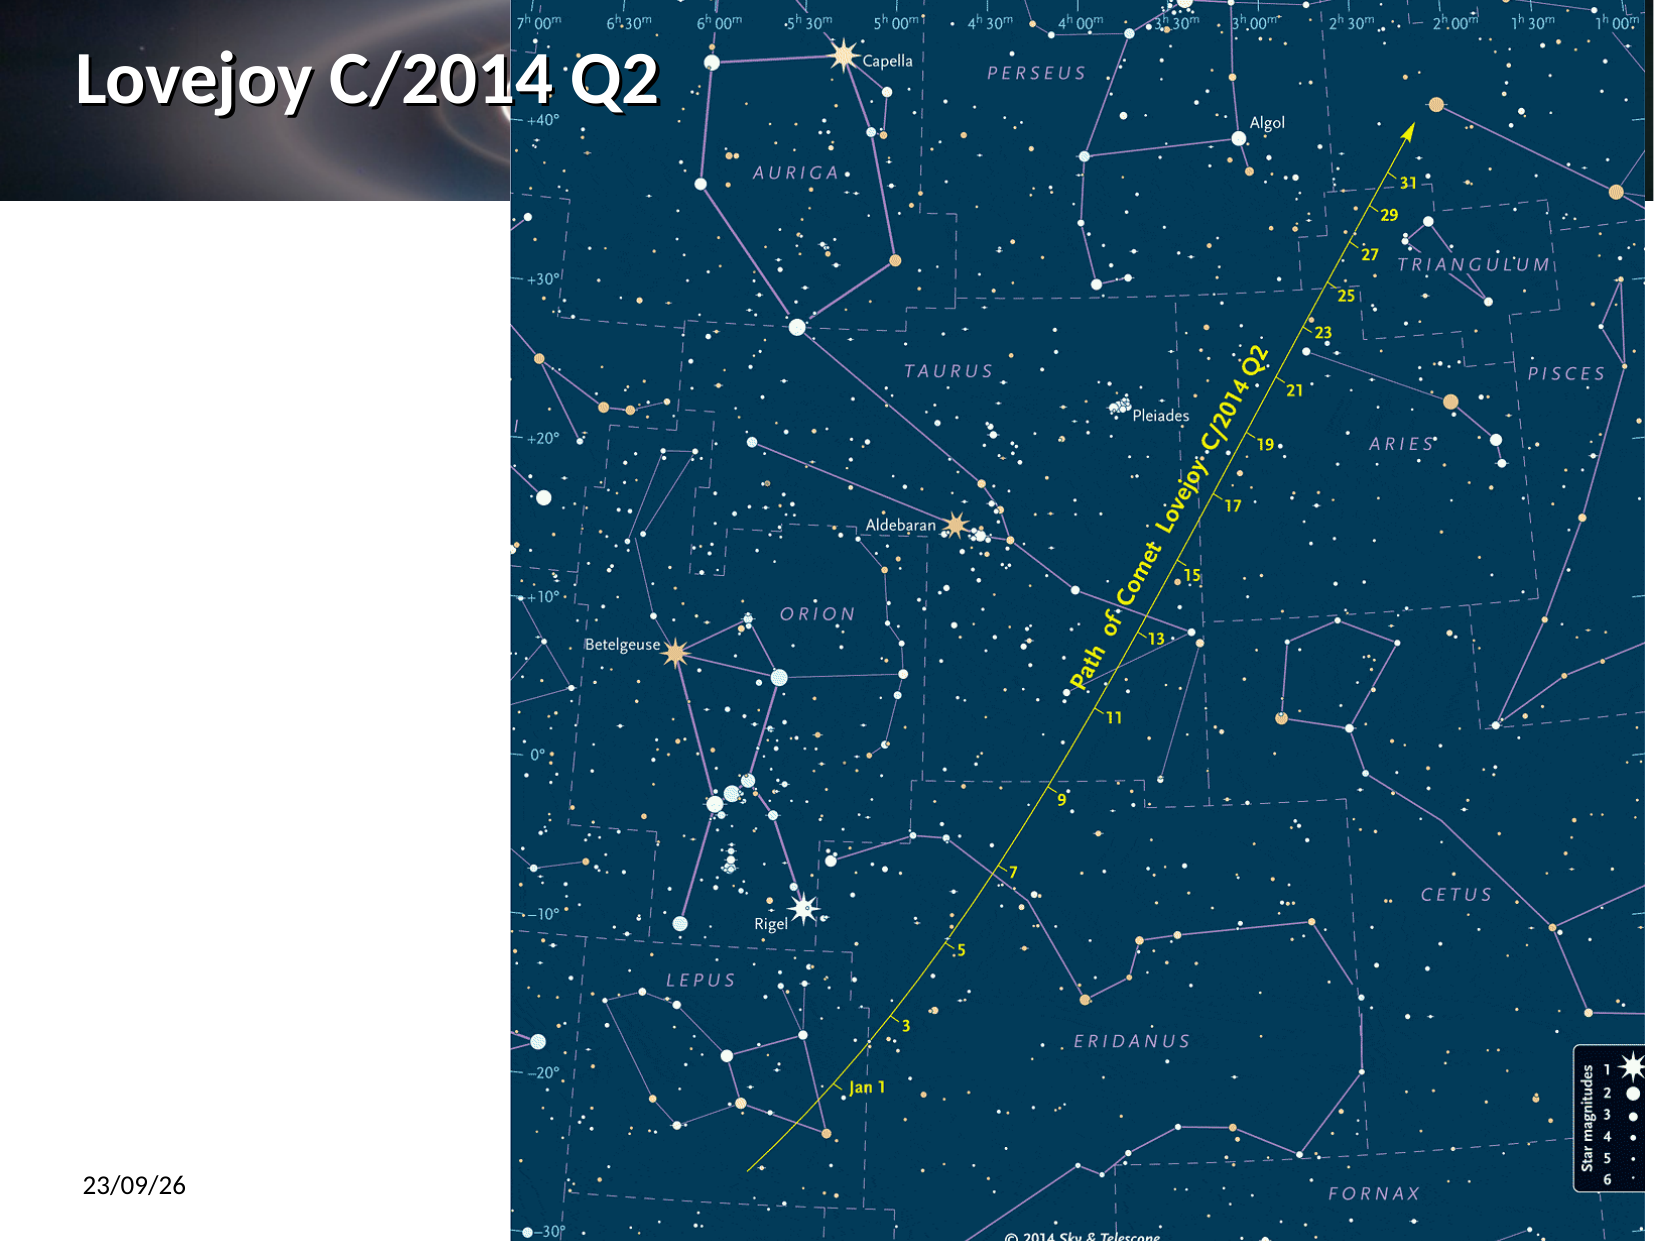

# Lovejoy C/2014 Q2
Astronomía (Asorey)
12